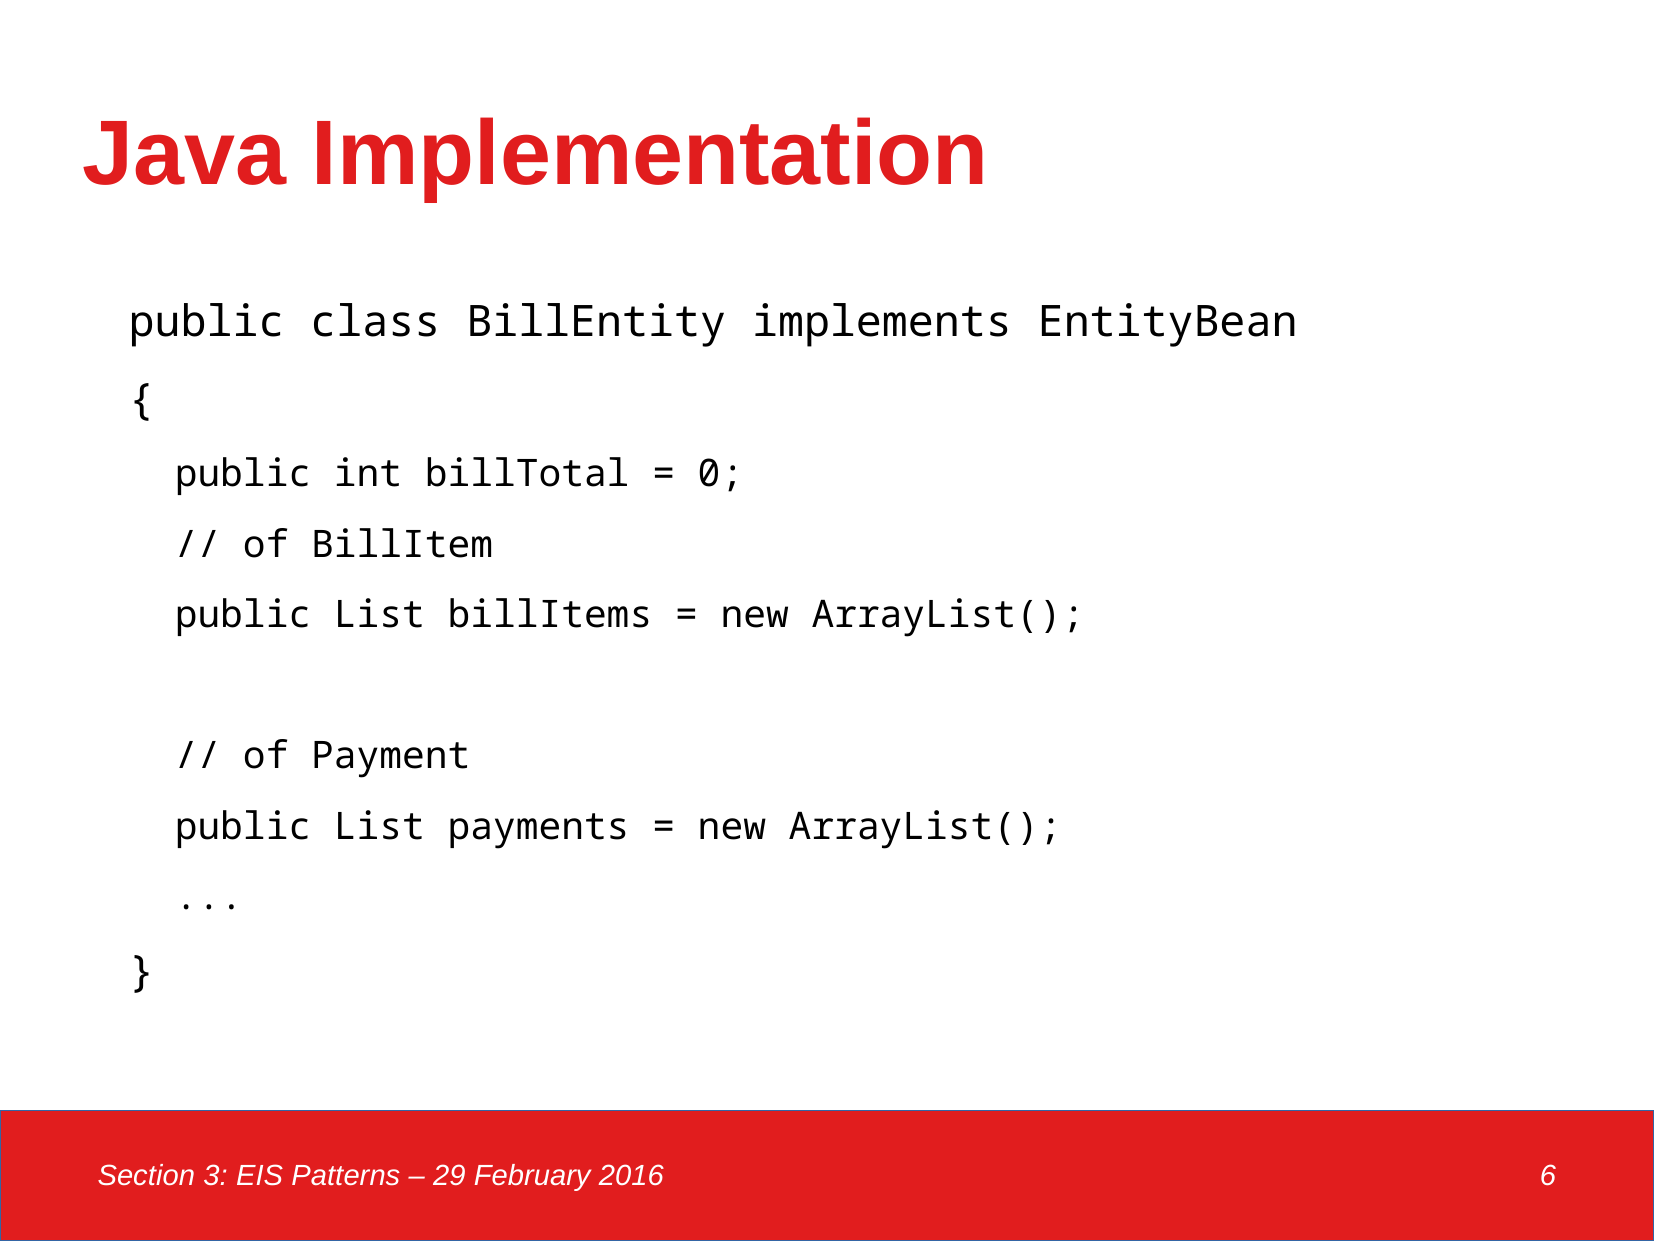

# Java Implementation
public class BillEntity implements EntityBean
{
public int billTotal = 0;
// of BillItem
public List billItems = new ArrayList();
// of Payment
public List payments = new ArrayList();
...
}